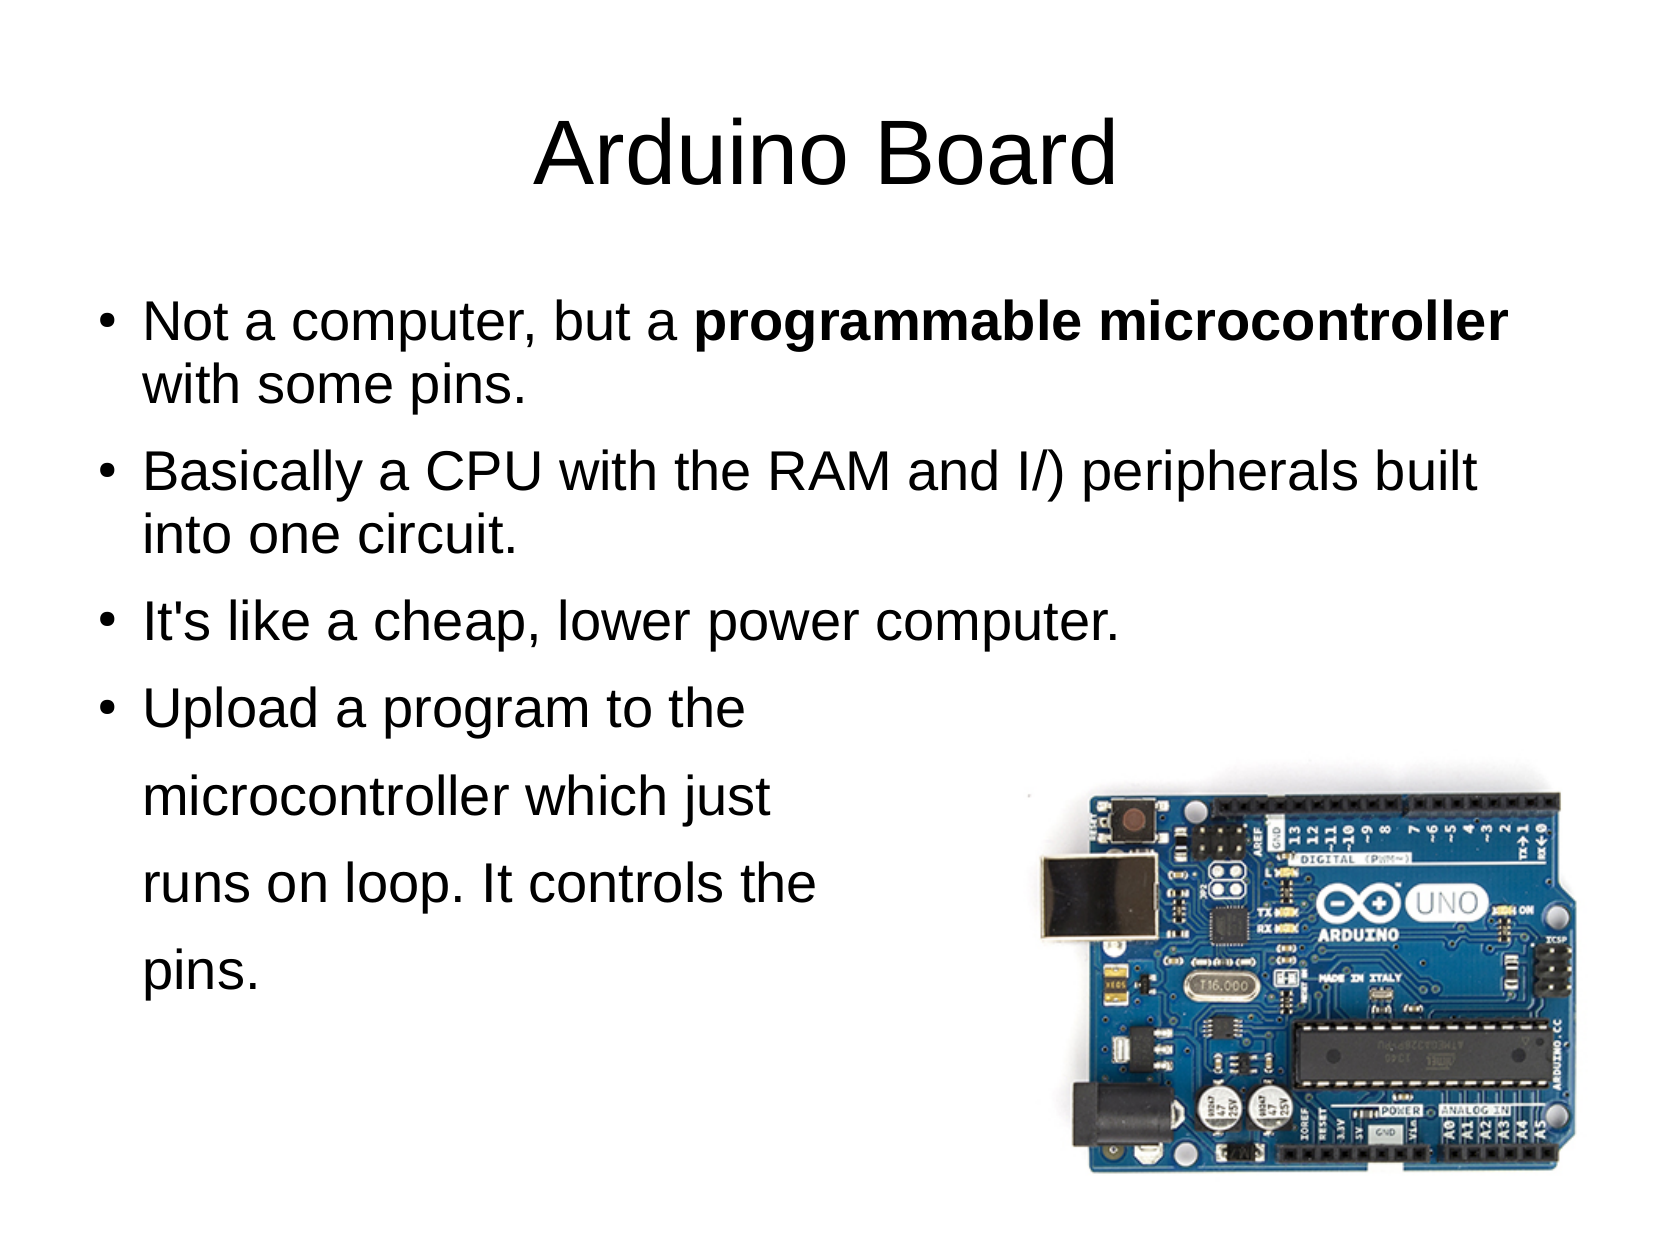

# Arduino Board
Not a computer, but a programmable microcontroller with some pins.
Basically a CPU with the RAM and I/) peripherals built into one circuit.
It's like a cheap, lower power computer.
Upload a program to the
microcontroller which just
runs on loop. It controls the
pins.